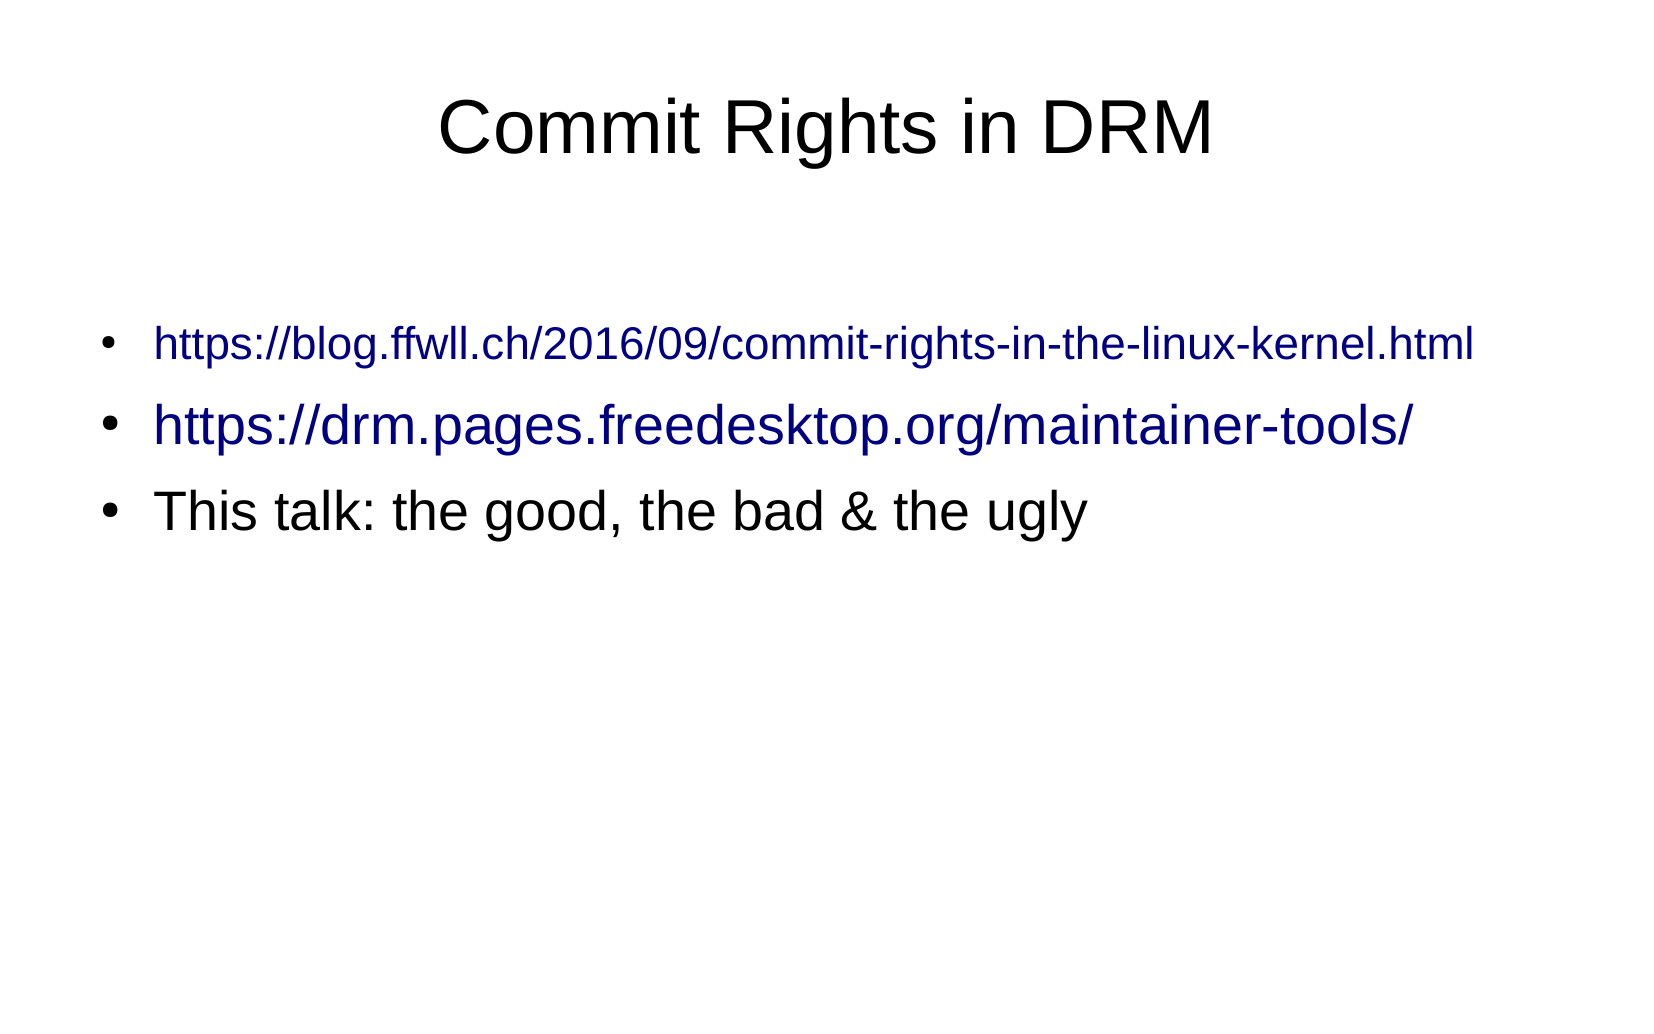

# Commit Rights in DRM
https://blog.ffwll.ch/2016/09/commit-rights-in-the-linux-kernel.html
https://drm.pages.freedesktop.org/maintainer-tools/
This talk: the good, the bad & the ugly